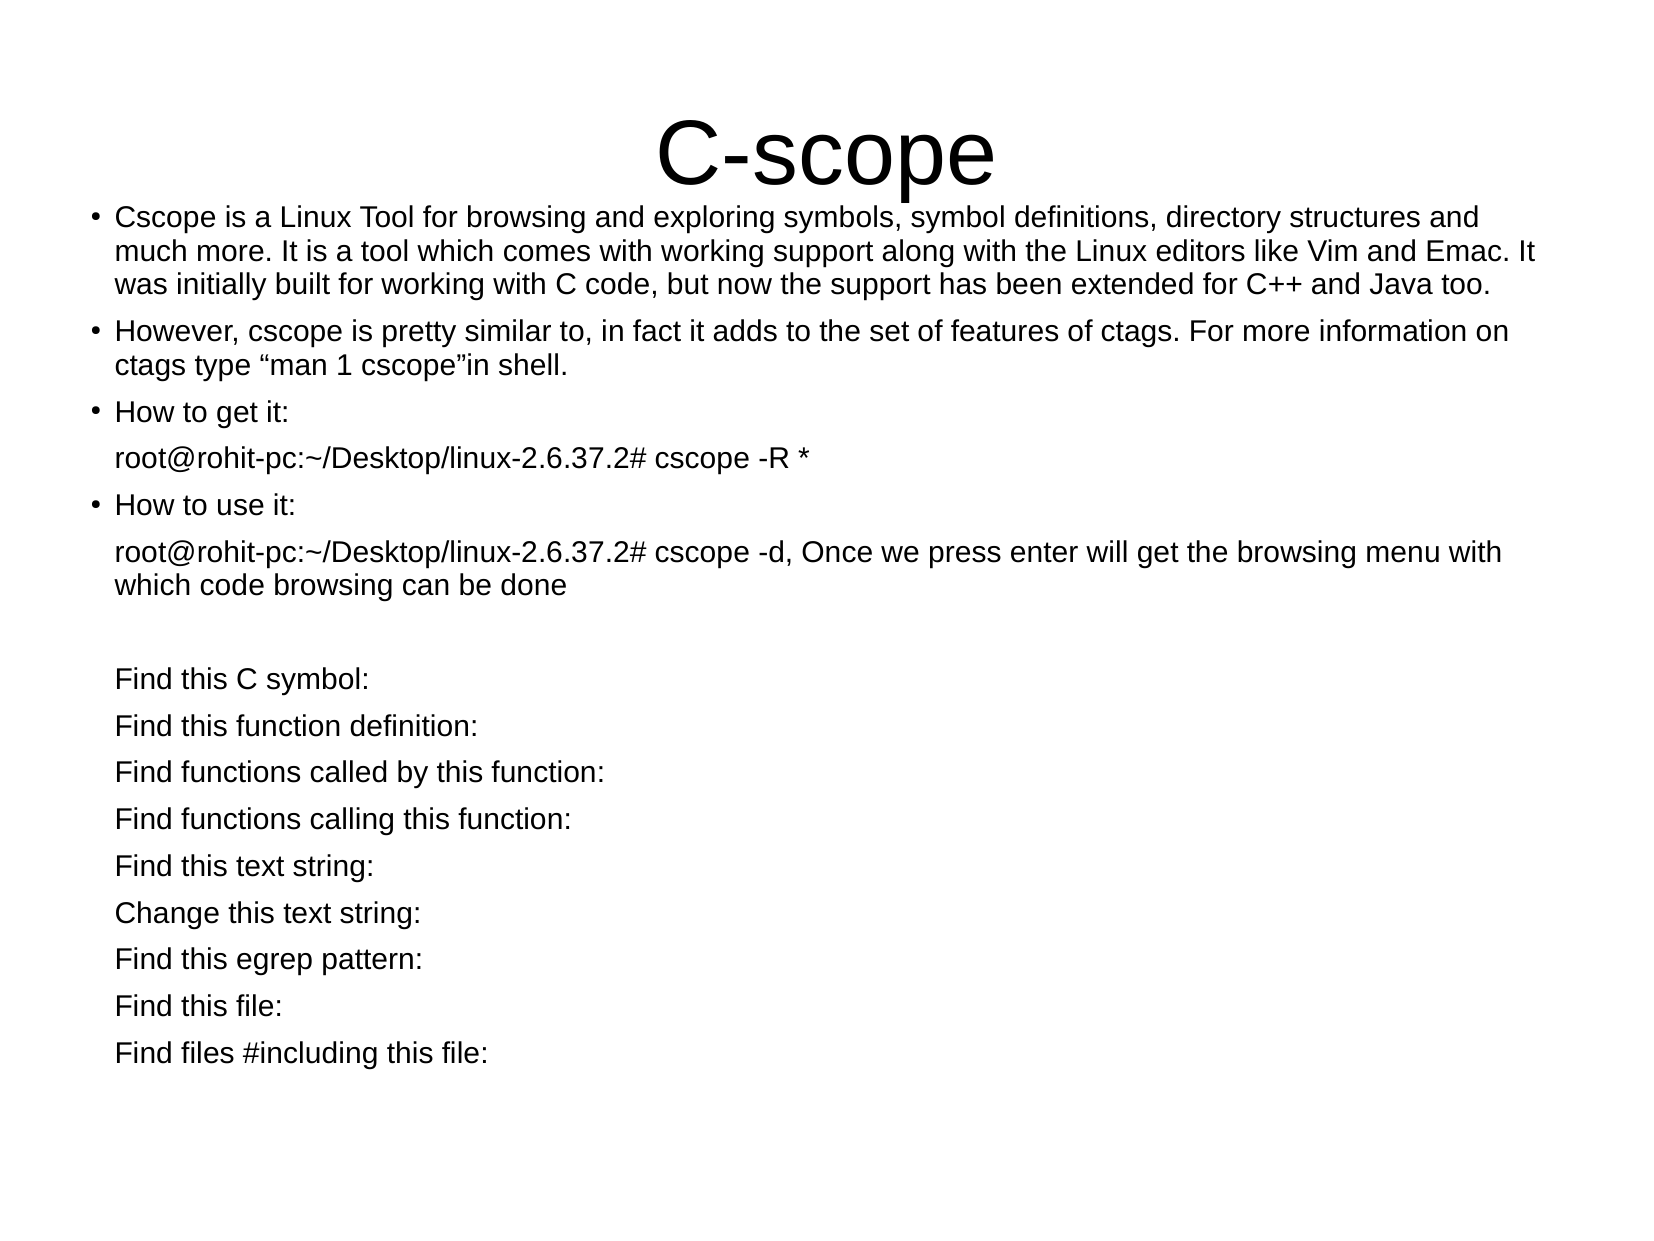

# C-scope
Cscope is a Linux Tool for browsing and exploring symbols, symbol definitions, directory structures and much more. It is a tool which comes with working support along with the Linux editors like Vim and Emac. It was initially built for working with C code, but now the support has been extended for C++ and Java too.
However, cscope is pretty similar to, in fact it adds to the set of features of ctags. For more information on ctags type “man 1 cscope”in shell.
How to get it:
root@rohit-pc:~/Desktop/linux-2.6.37.2# cscope -R *
How to use it:
root@rohit-pc:~/Desktop/linux-2.6.37.2# cscope -d, Once we press enter will get the browsing menu with which code browsing can be done
Find this C symbol:
Find this function definition:
Find functions called by this function:
Find functions calling this function:
Find this text string:
Change this text string:
Find this egrep pattern:
Find this file:
Find files #including this file: